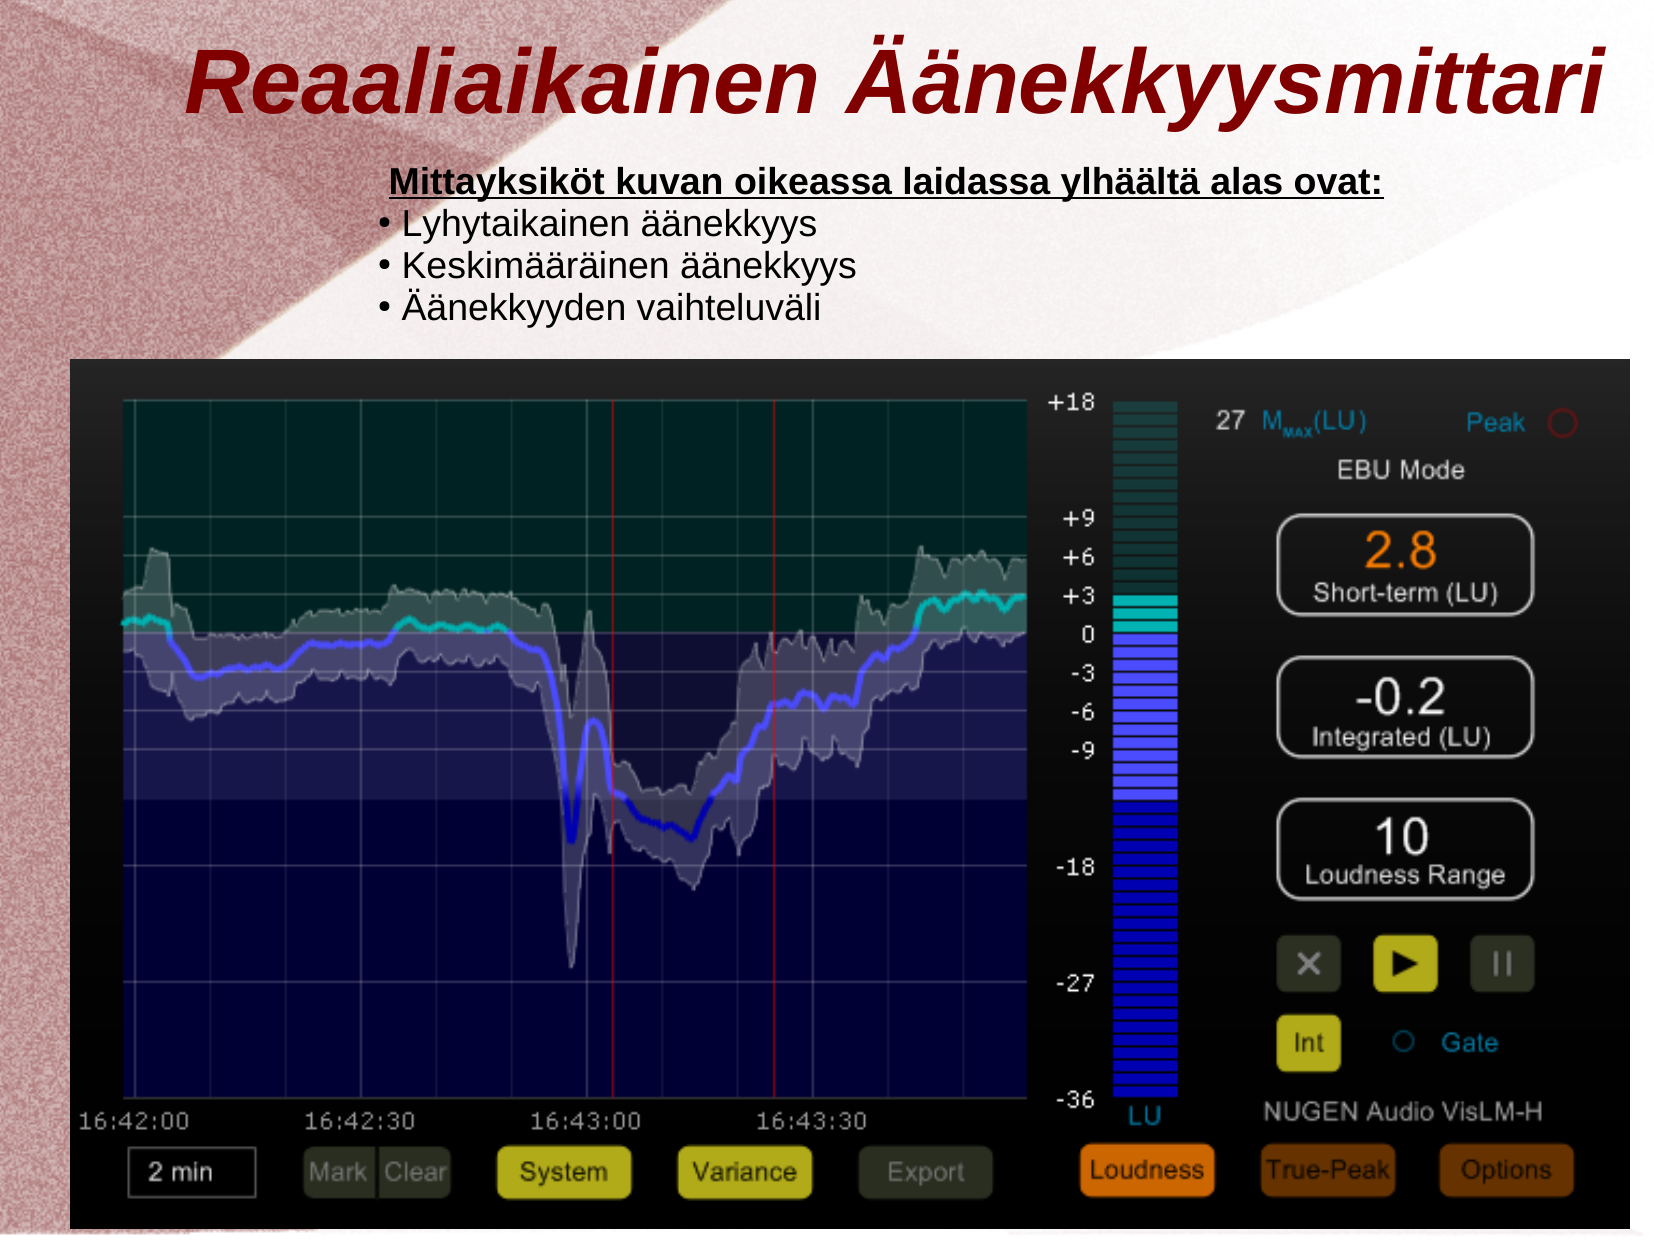

# Reaaliaikainen Äänekkyysmittari
 Mittayksiköt kuvan oikeassa laidassa ylhäältä alas ovat:
 Lyhytaikainen äänekkyys
 Keskimääräinen äänekkyys
 Äänekkyyden vaihteluväli